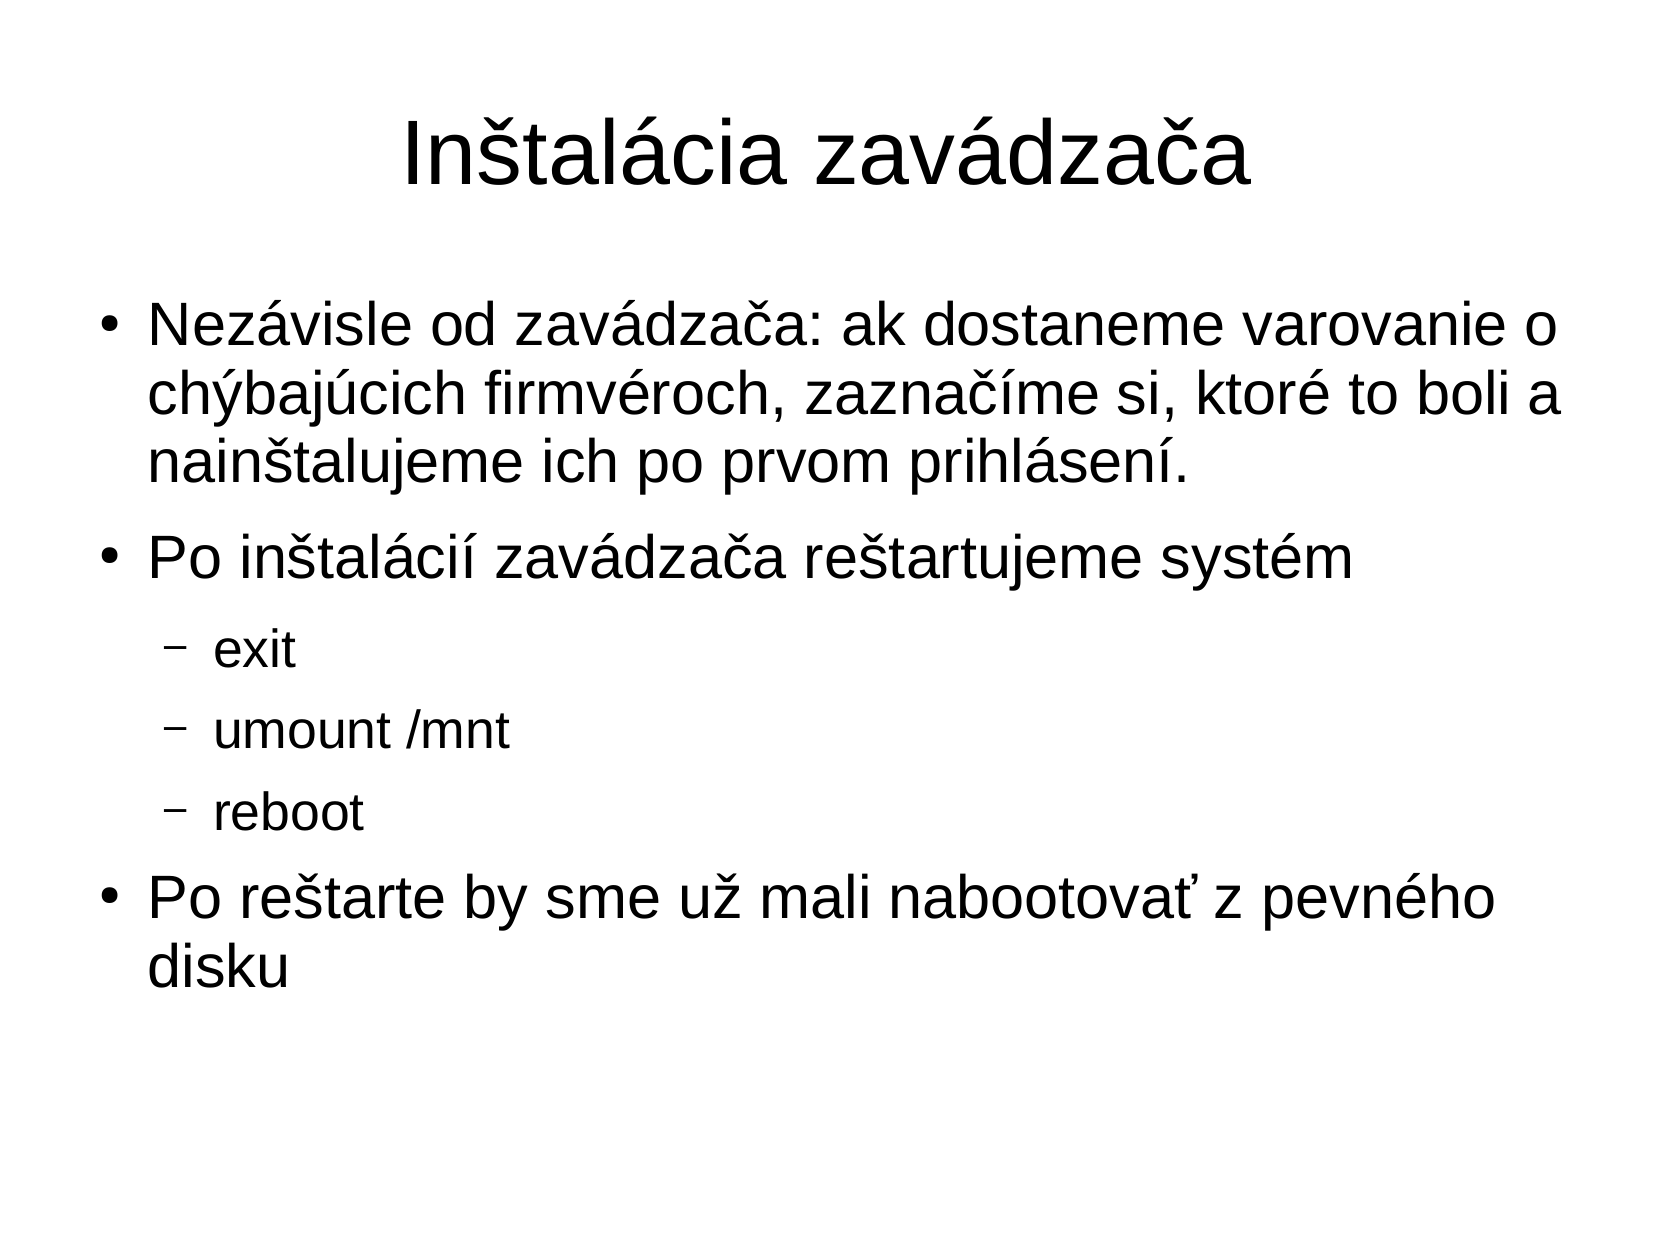

# Inštalácia zavádzača
Nezávisle od zavádzača: ak dostaneme varovanie o chýbajúcich firmvéroch, zaznačíme si, ktoré to boli a nainštalujeme ich po prvom prihlásení.
Po inštalácií zavádzača reštartujeme systém
exit
umount /mnt
reboot
Po reštarte by sme už mali nabootovať z pevného disku